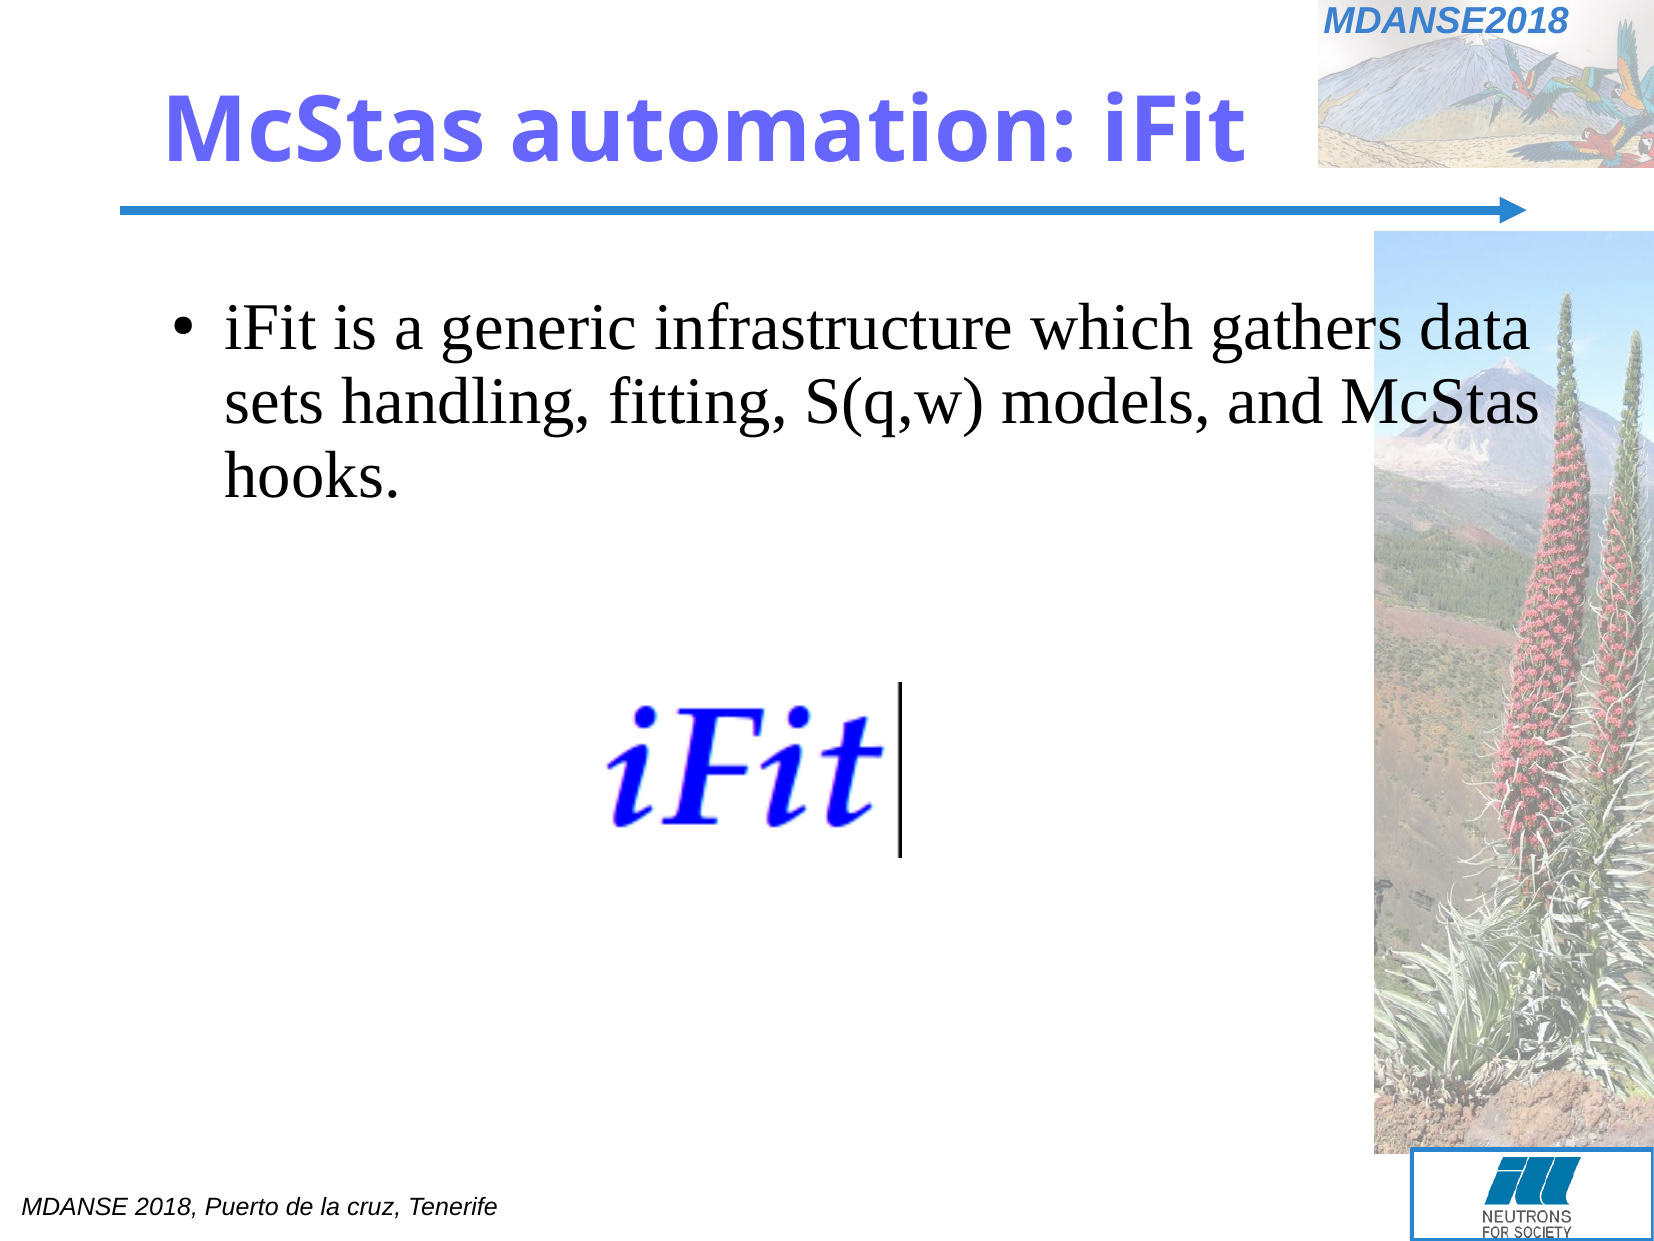

# McStas automation: iFit
iFit is a generic infrastructure which gathers data sets handling, fitting, S(q,w) models, and McStas hooks.